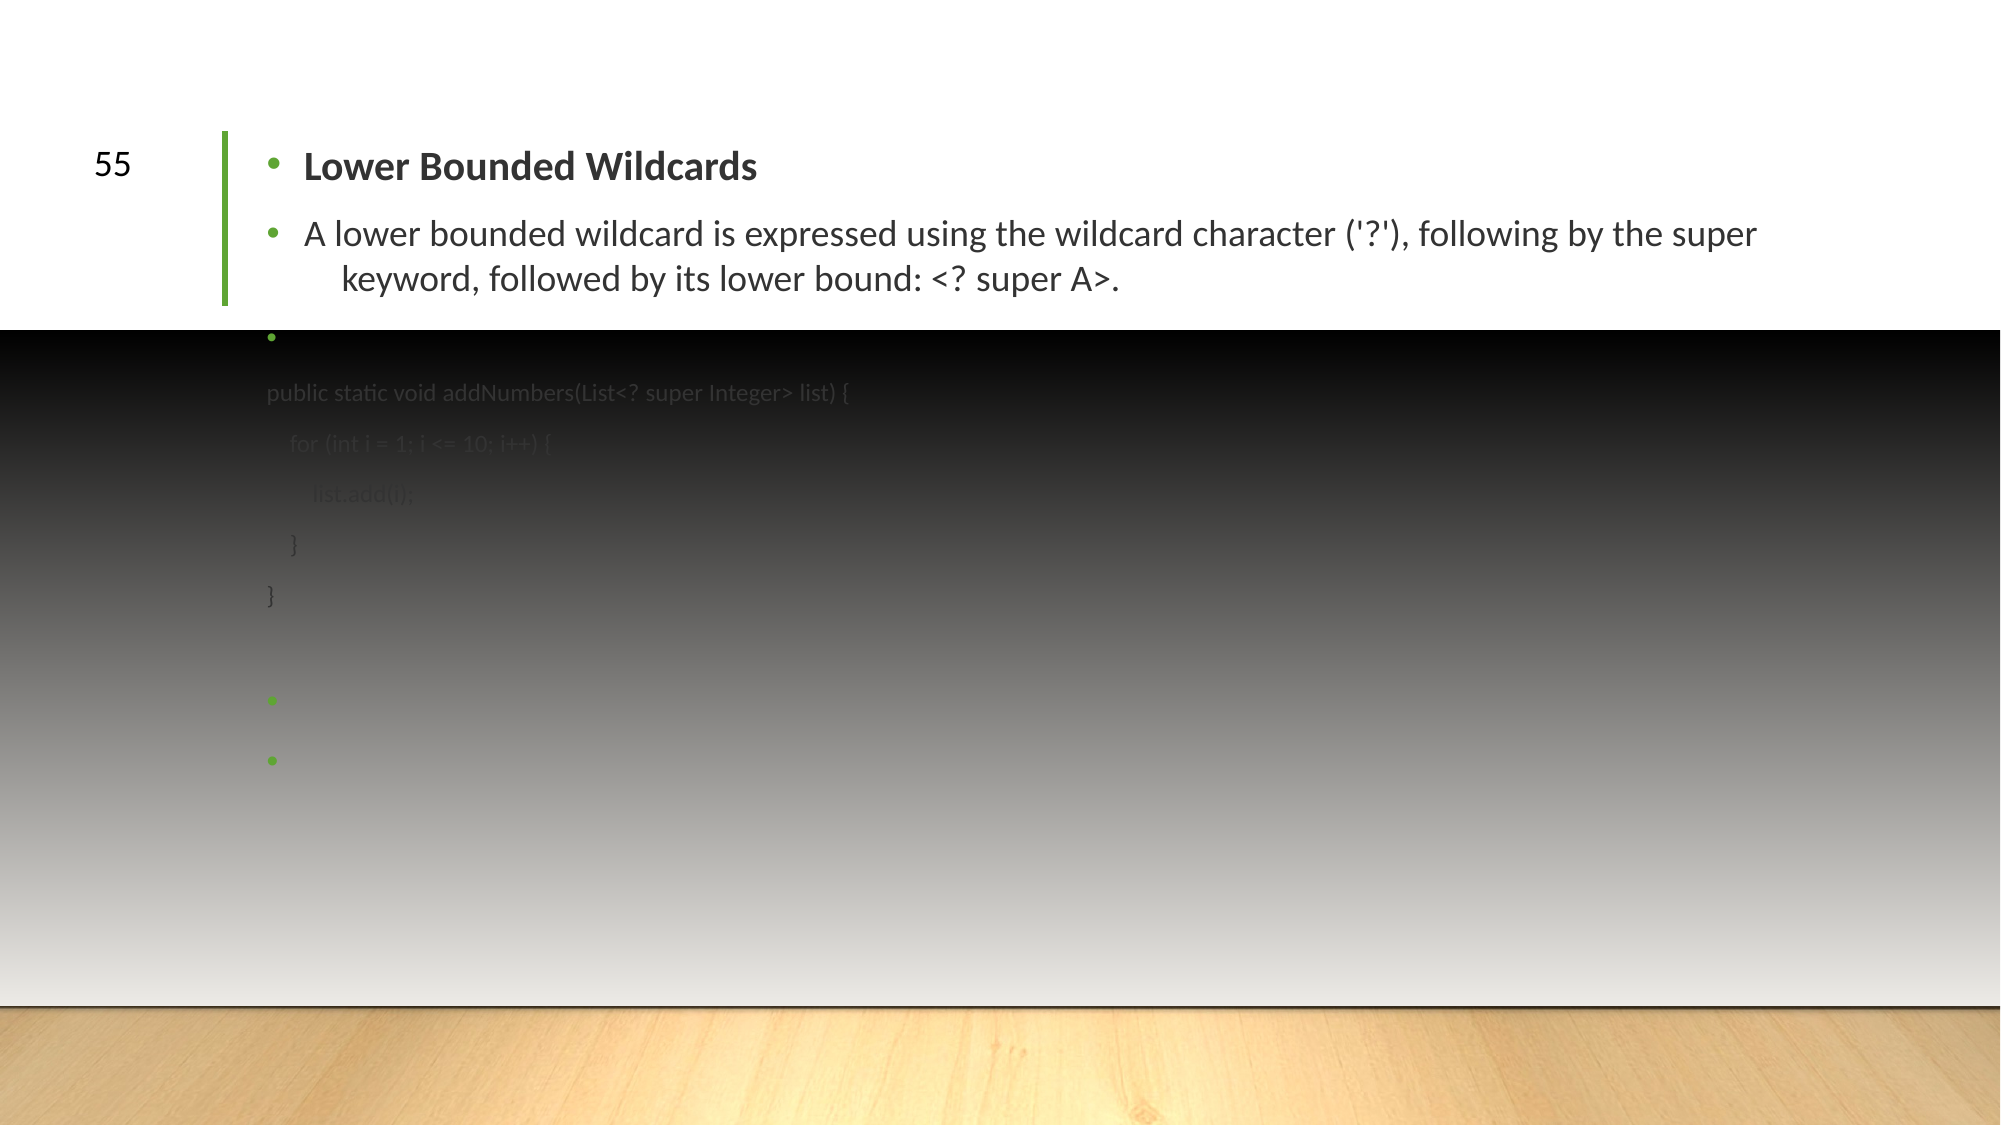

# Lower Bounded Wildcards
A lower bounded wildcard is expressed using the wildcard character ('?'), following by the super keyword, followed by its lower bound: <? super A>.
public static void addNumbers(List<? super Integer> list) {
 for (int i = 1; i <= 10; i++) {
 list.add(i);
 }
}